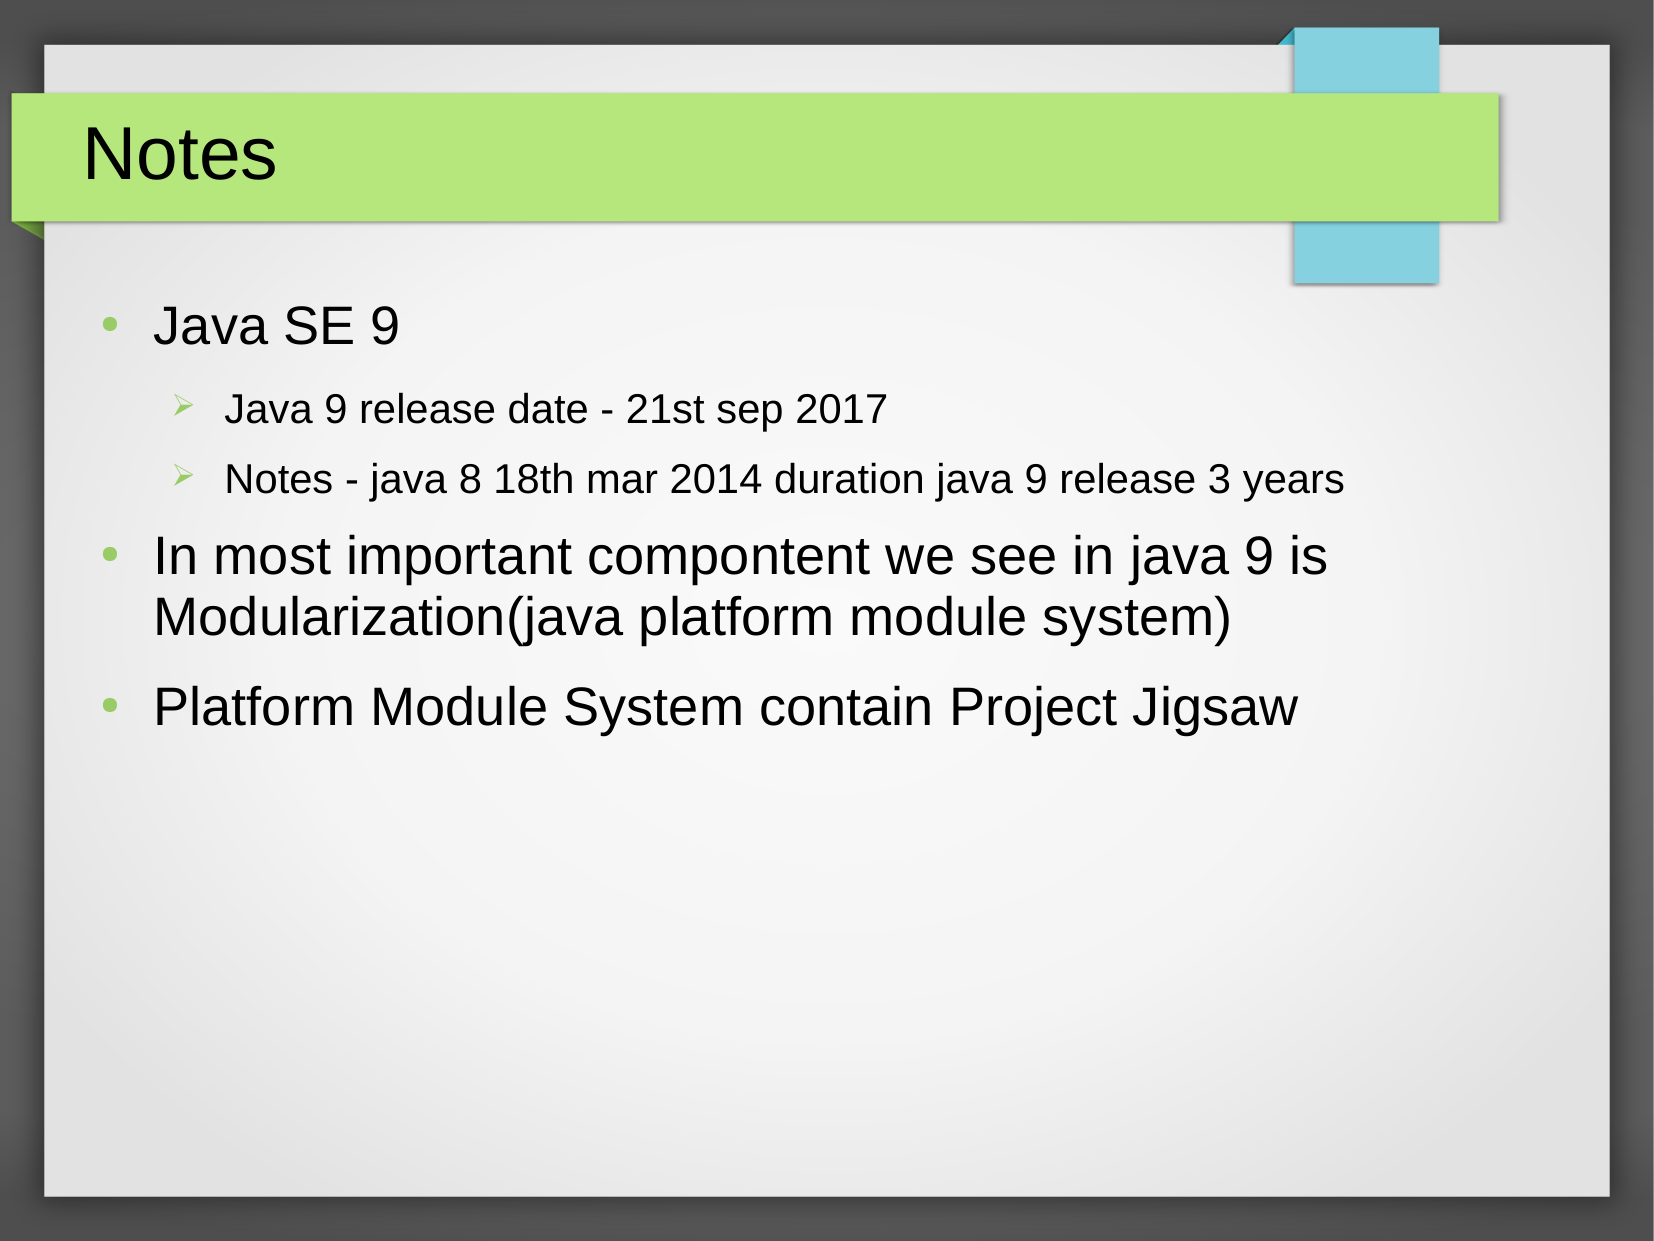

# Notes
Java SE 9
Java 9 release date - 21st sep 2017
Notes - java 8 18th mar 2014 duration java 9 release 3 years
In most important compontent we see in java 9 is Modularization(java platform module system)
Platform Module System contain Project Jigsaw